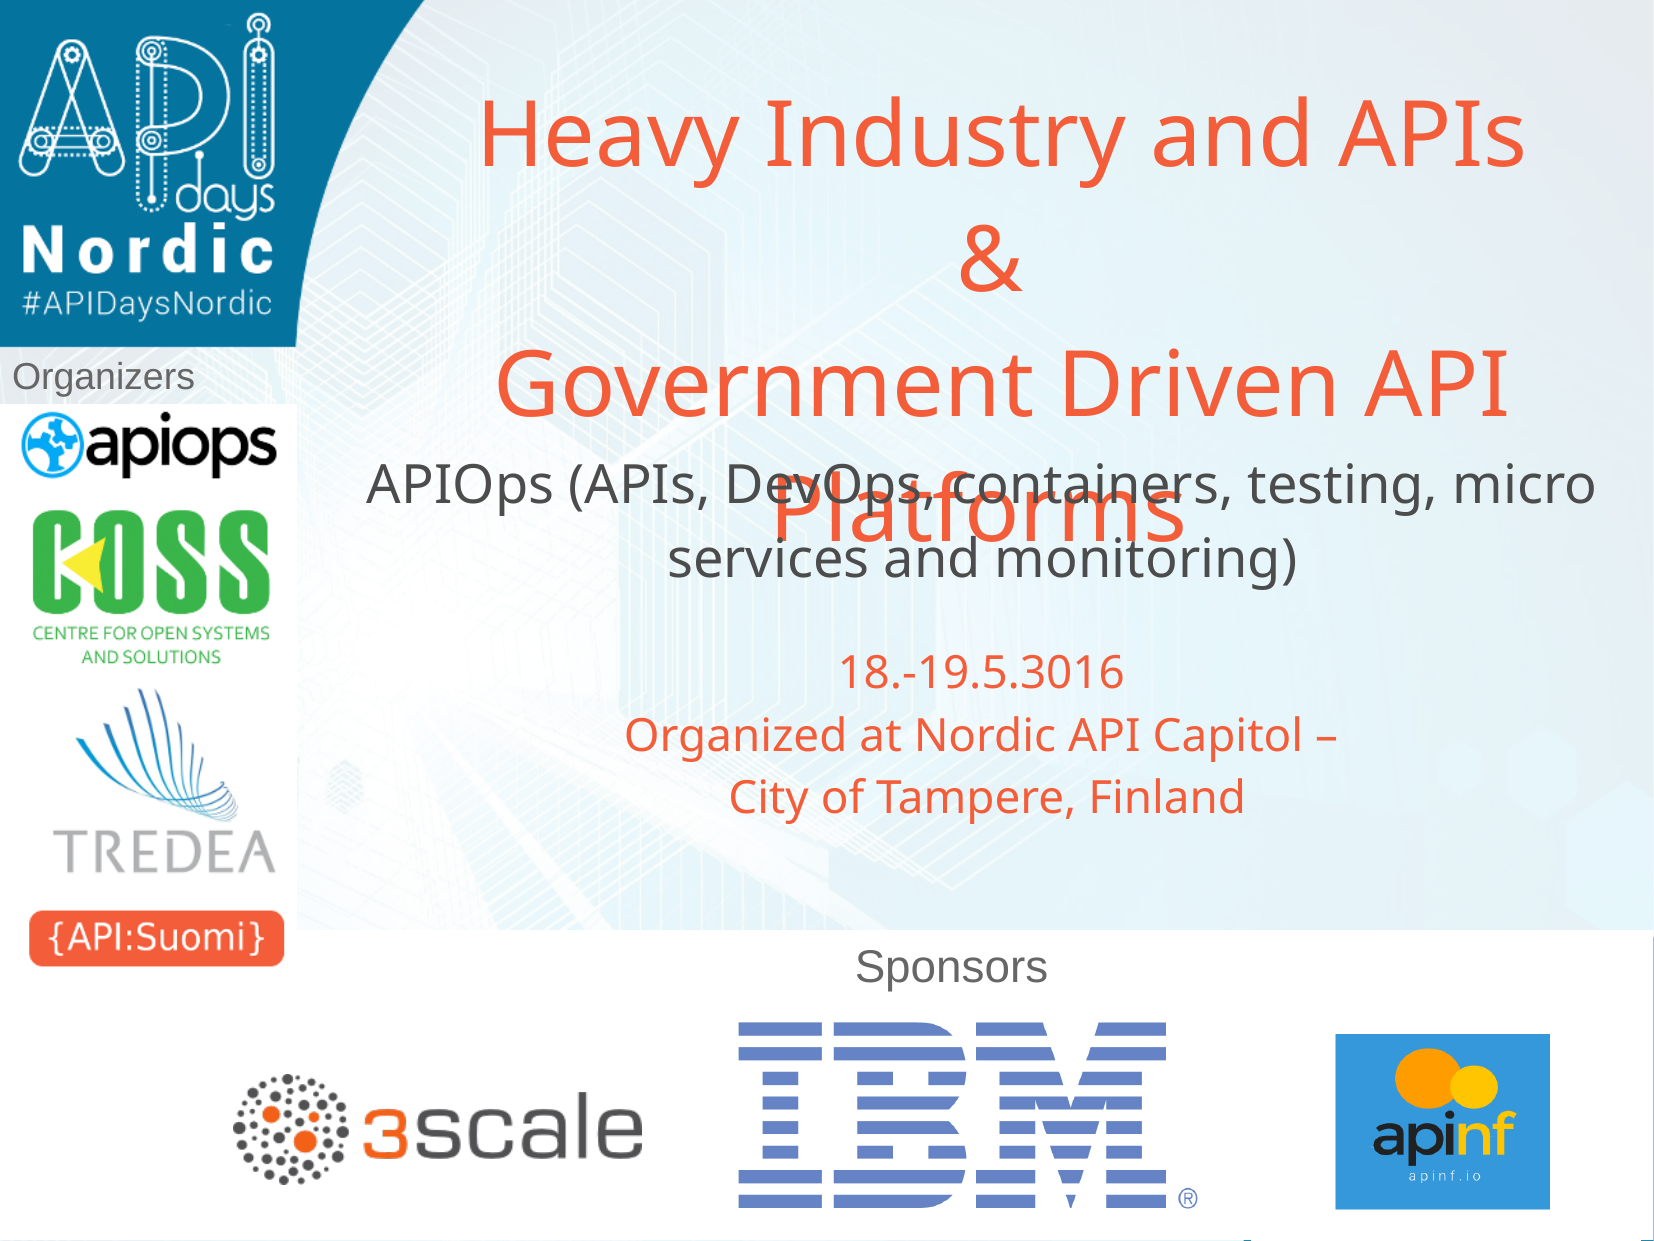

Heavy Industry and APIs &
Government Driven API Platforms
Organizers
APIOps (APIs, DevOps, containers, testing, micro services and monitoring)
18.-19.5.3016
Organized at Nordic API Capitol –
City of Tampere, Finland
Sponsors